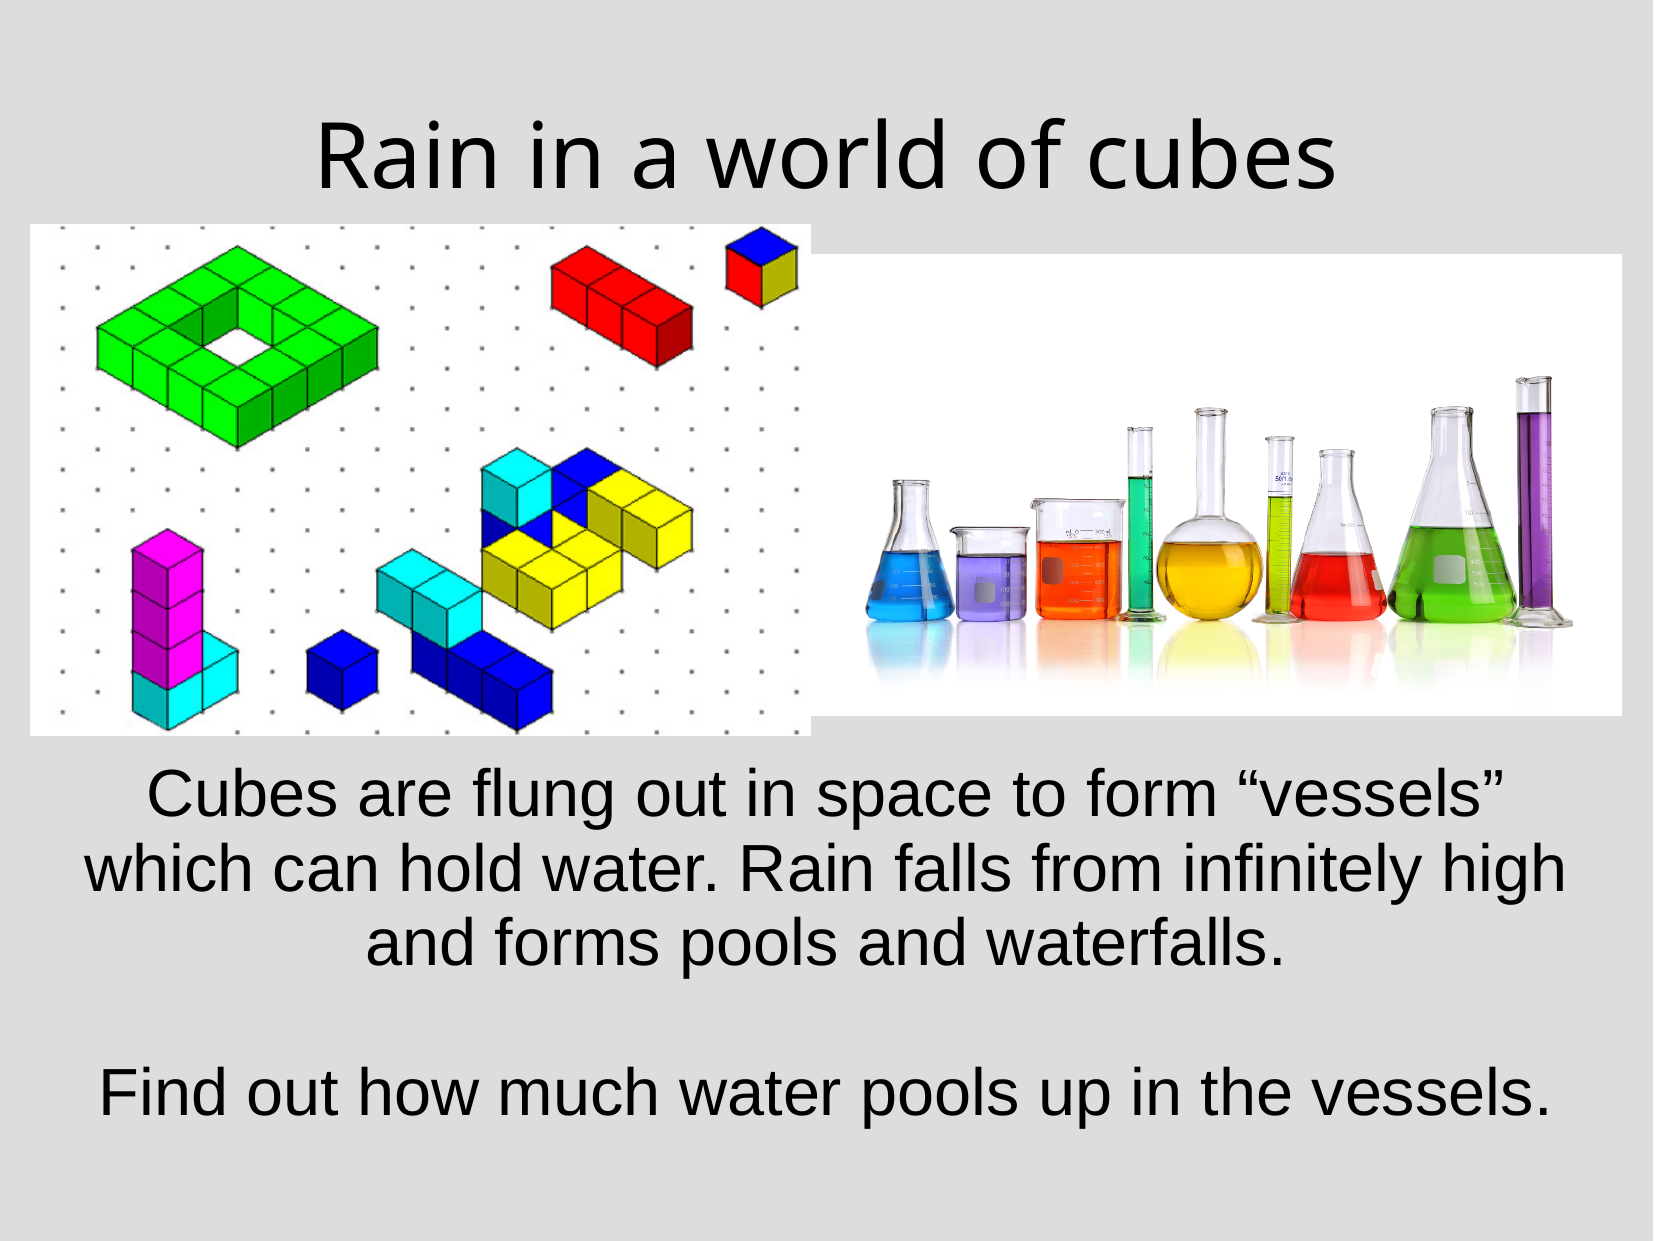

# Rain in a world of cubes
Cubes are flung out in space to form “vessels” which can hold water. Rain falls from infinitely high and forms pools and waterfalls.
Find out how much water pools up in the vessels.